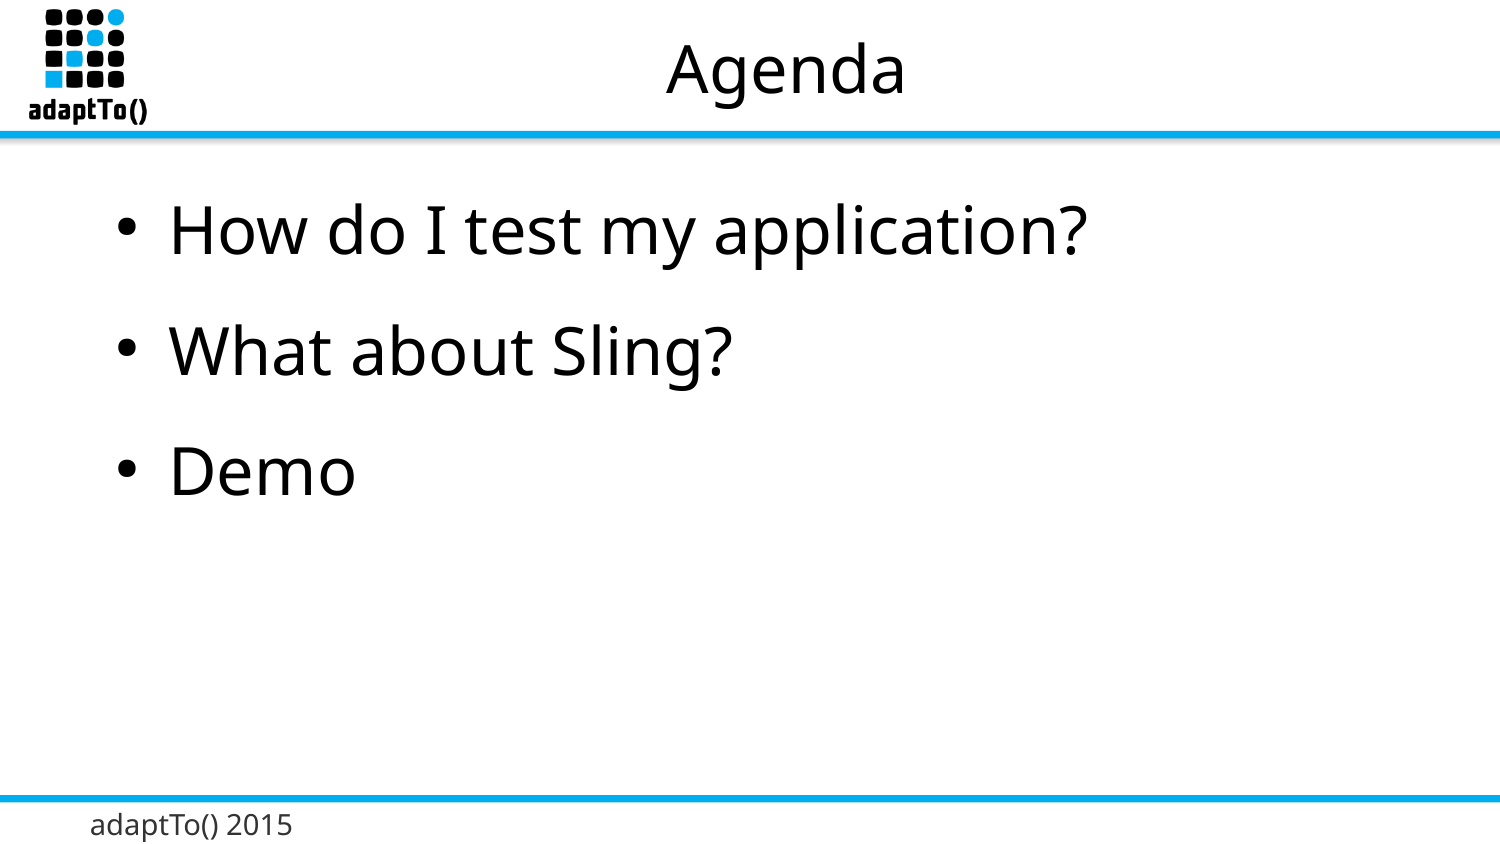

# Agenda
How do I test my application?
What about Sling?
Demo